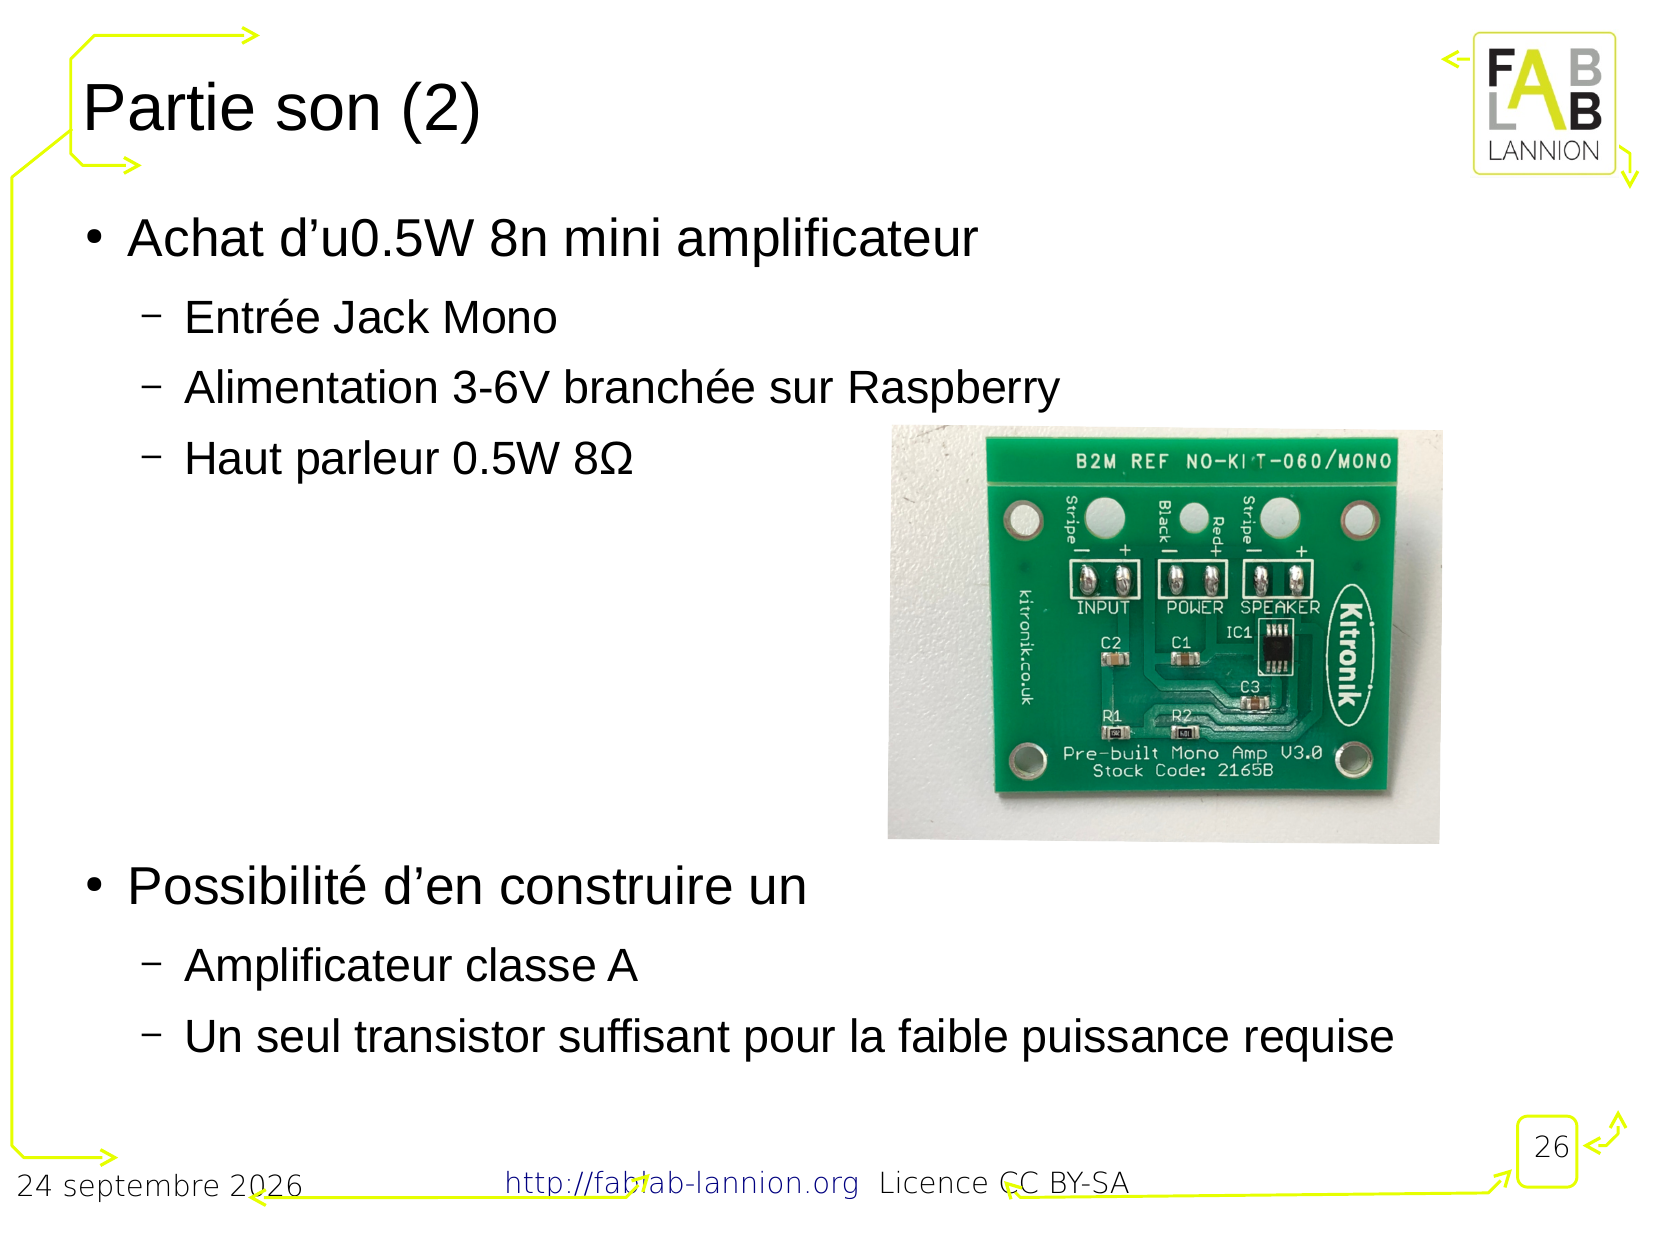

# Partie son (2)
Achat d’u0.5W 8n mini amplificateur
Entrée Jack Mono
Alimentation 3-6V branchée sur Raspberry
Haut parleur 0.5W 8Ω
Possibilité d’en construire un
Amplificateur classe A
Un seul transistor suffisant pour la faible puissance requise
26